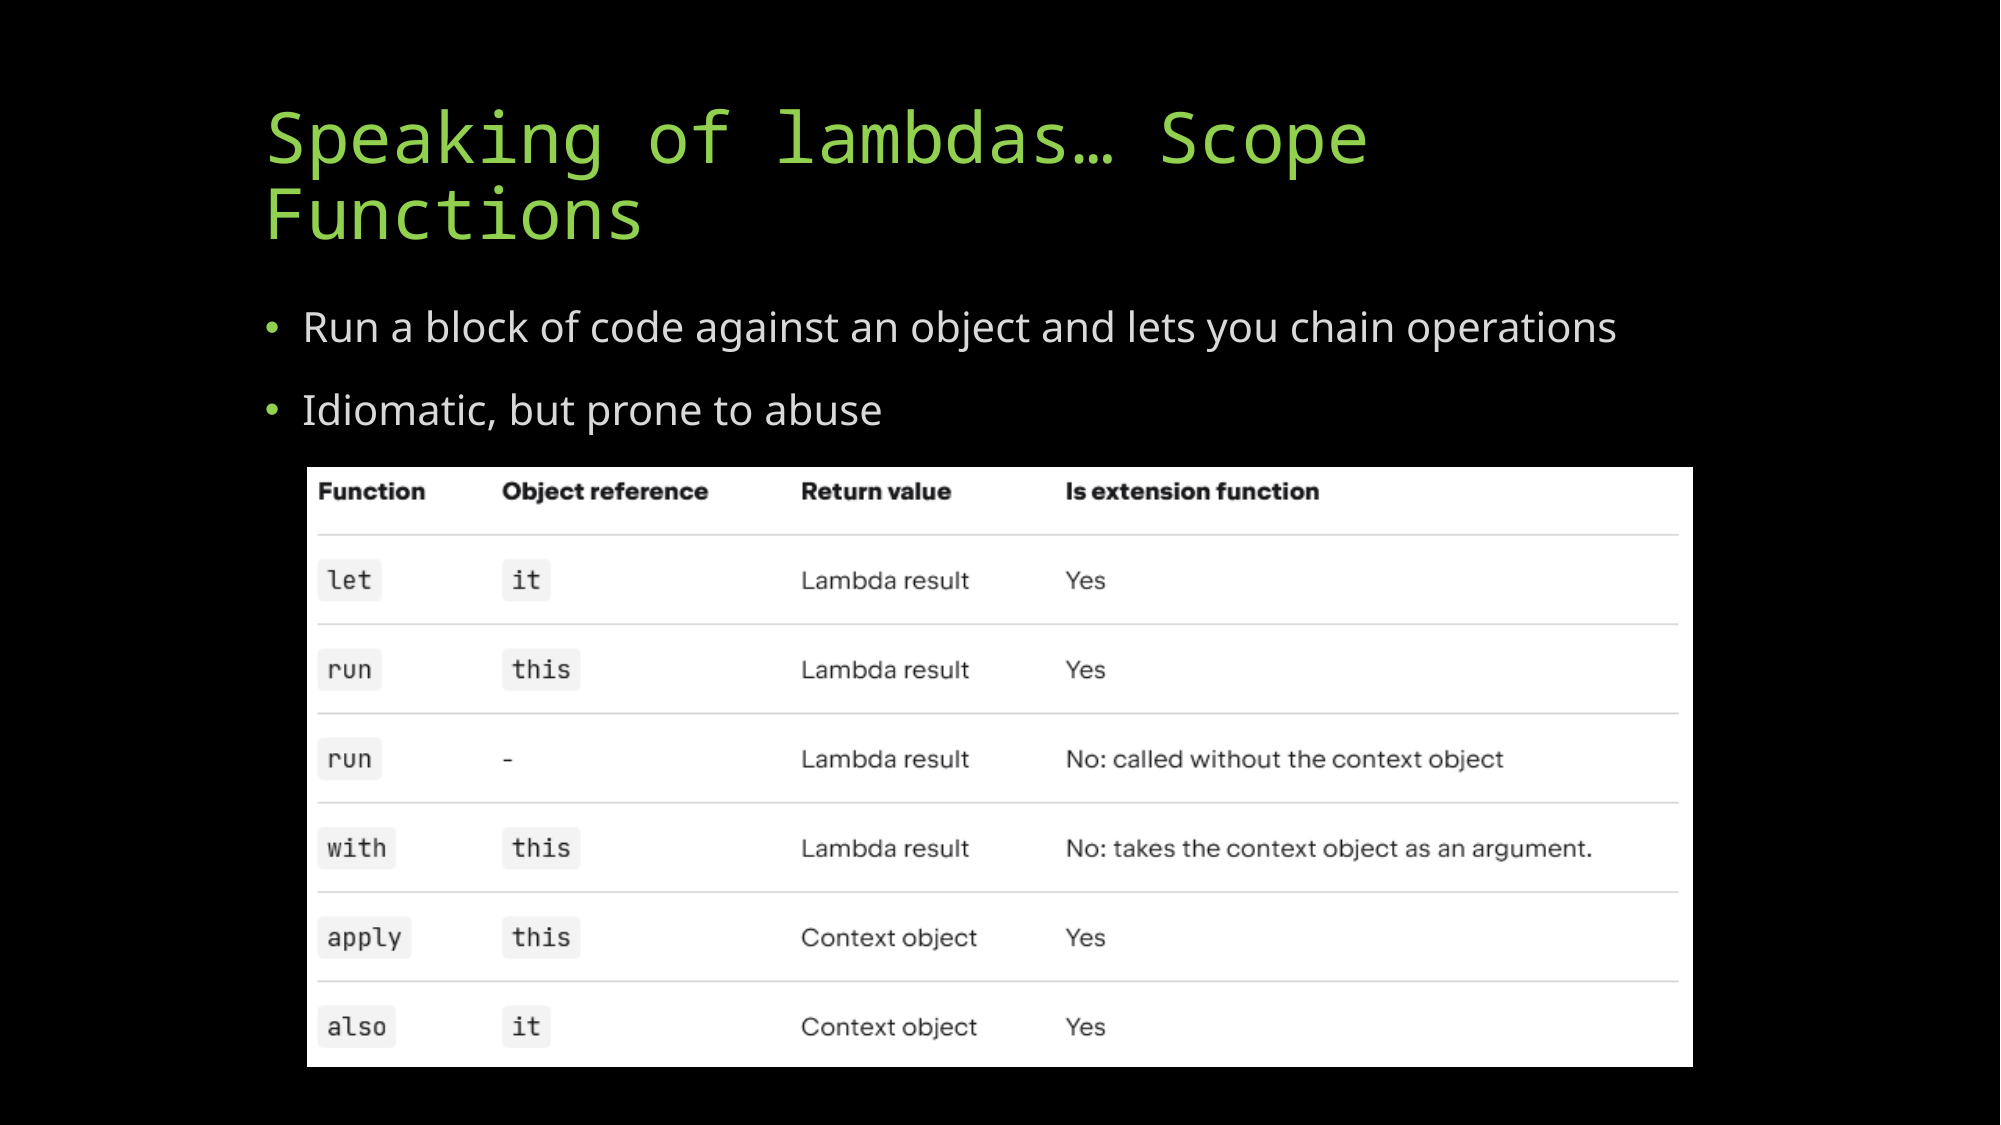

# Speaking of lambdas… Scope Functions
Run a block of code against an object and lets you chain operations
Idiomatic, but prone to abuse